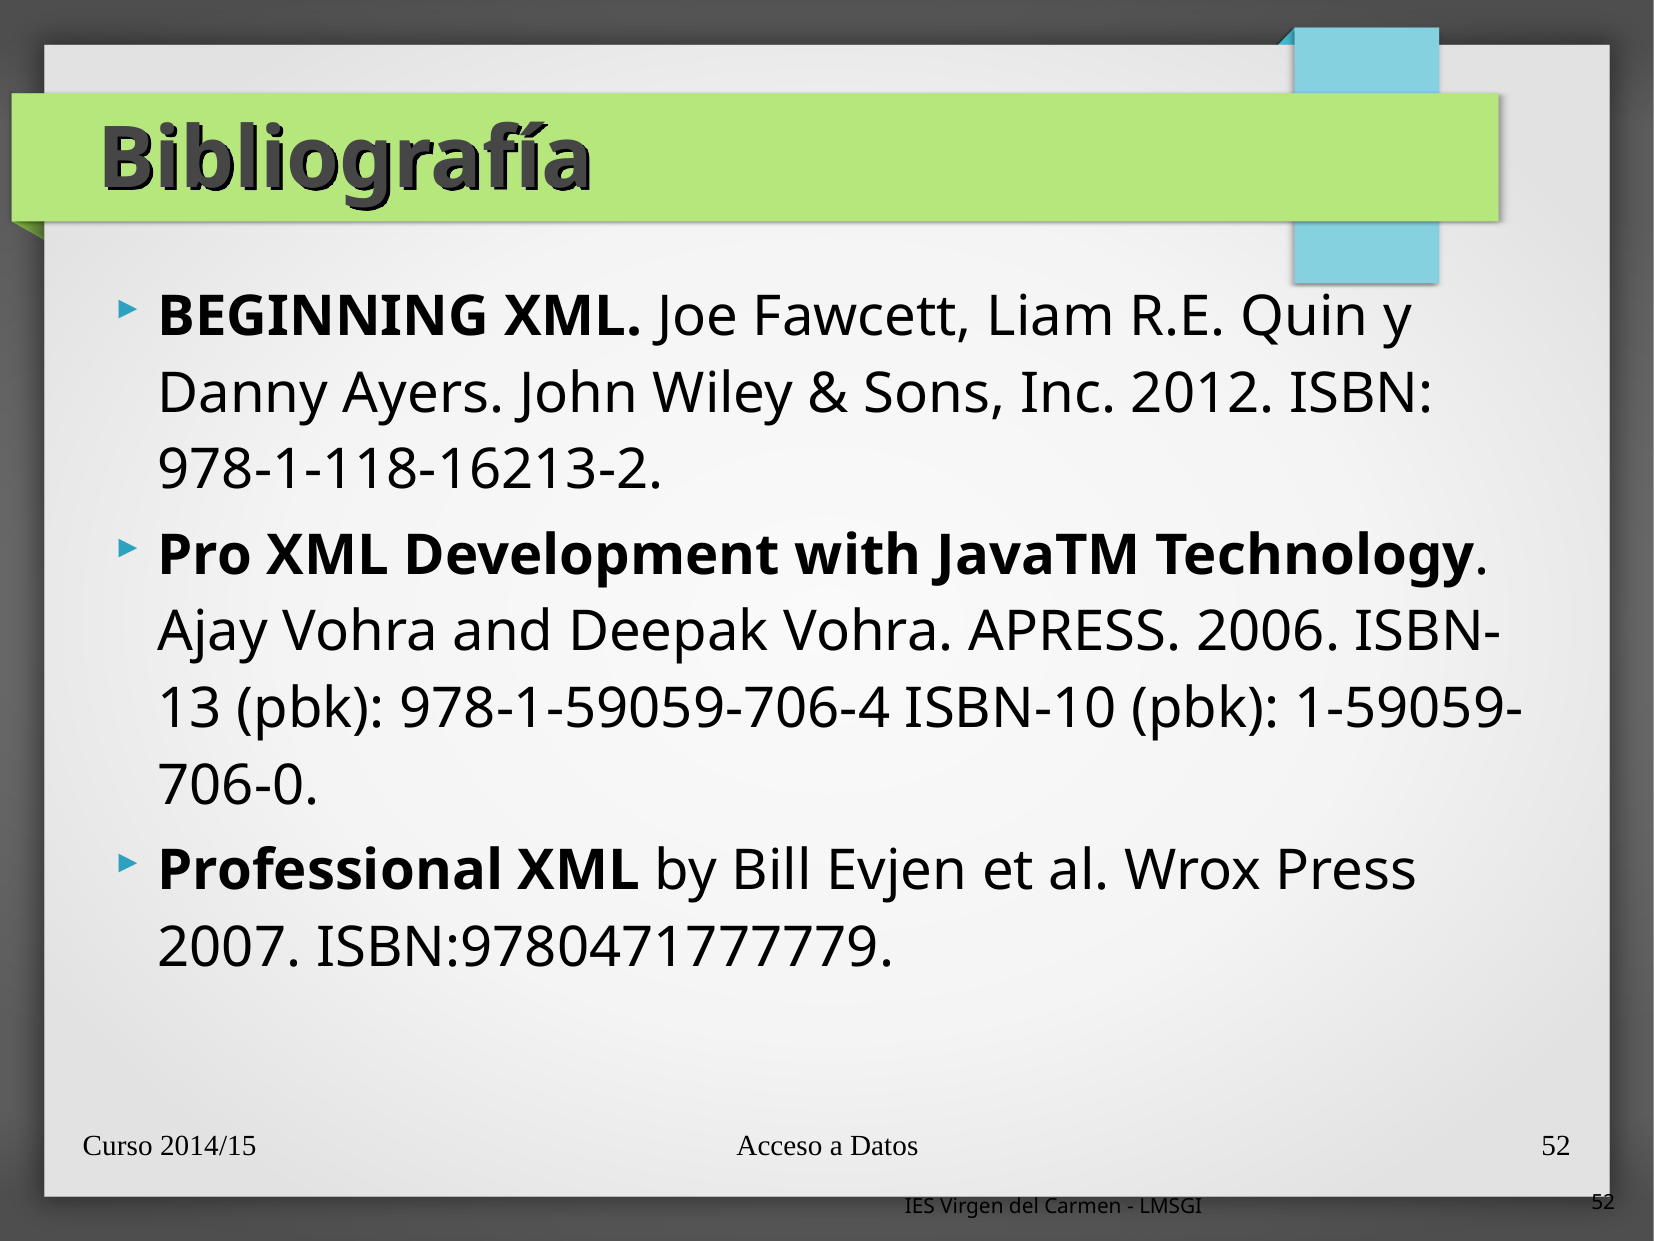

Bibliografía
# BEGINNING XML. Joe Fawcett, Liam R.E. Quin y Danny Ayers. John Wiley & Sons, Inc. 2012. ISBN: 978-1-118-16213-2.
Pro XML Development with JavaTM Technology. Ajay Vohra and Deepak Vohra. APRESS. 2006. ISBN-13 (pbk): 978-1-59059-706-4 ISBN-10 (pbk): 1-59059-706-0.
Professional XML by Bill Evjen et al. Wrox Press 2007. ISBN:9780471777779.
Curso 2014/15
Acceso a Datos
52
IES Virgen del Carmen - LMSGI